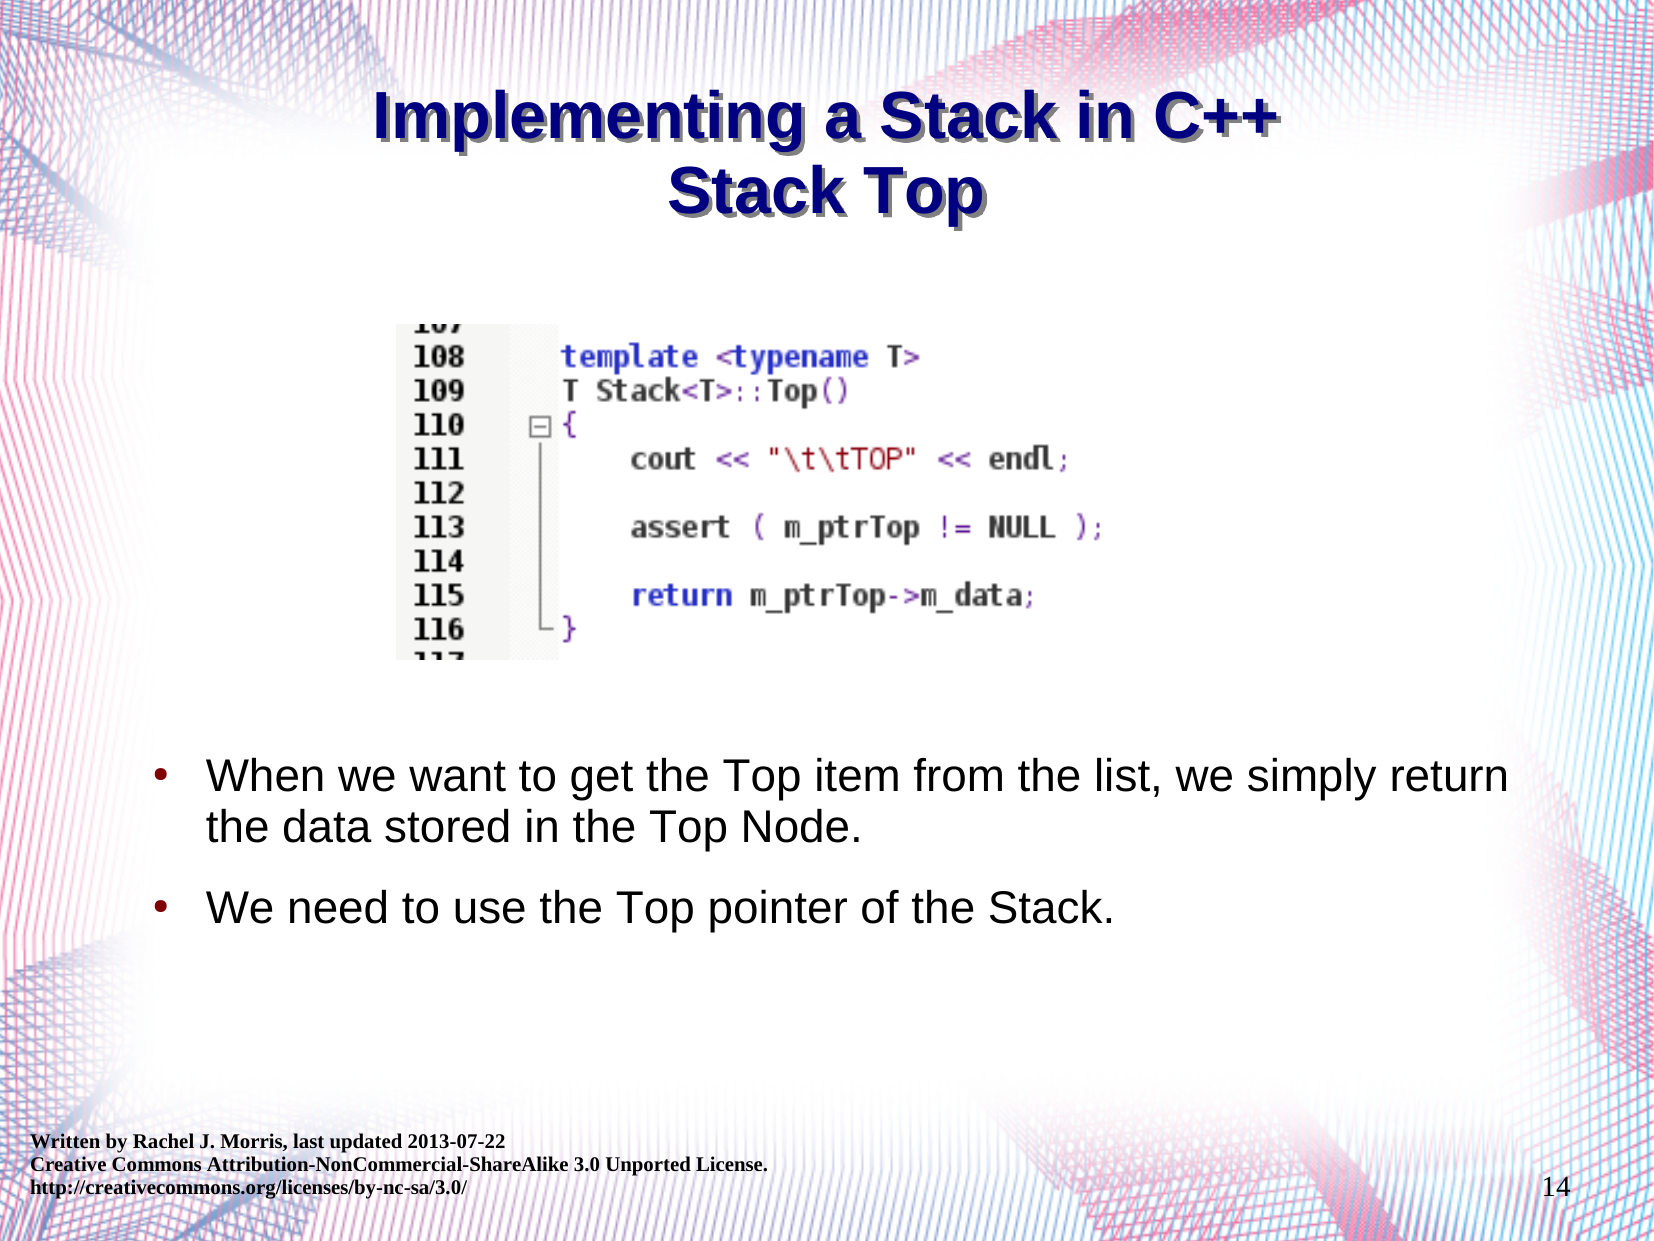

# Implementing a Stack in C++ Stack Top
When we want to get the Top item from the list, we simply return the data stored in the Top Node.
We need to use the Top pointer of the Stack.
14